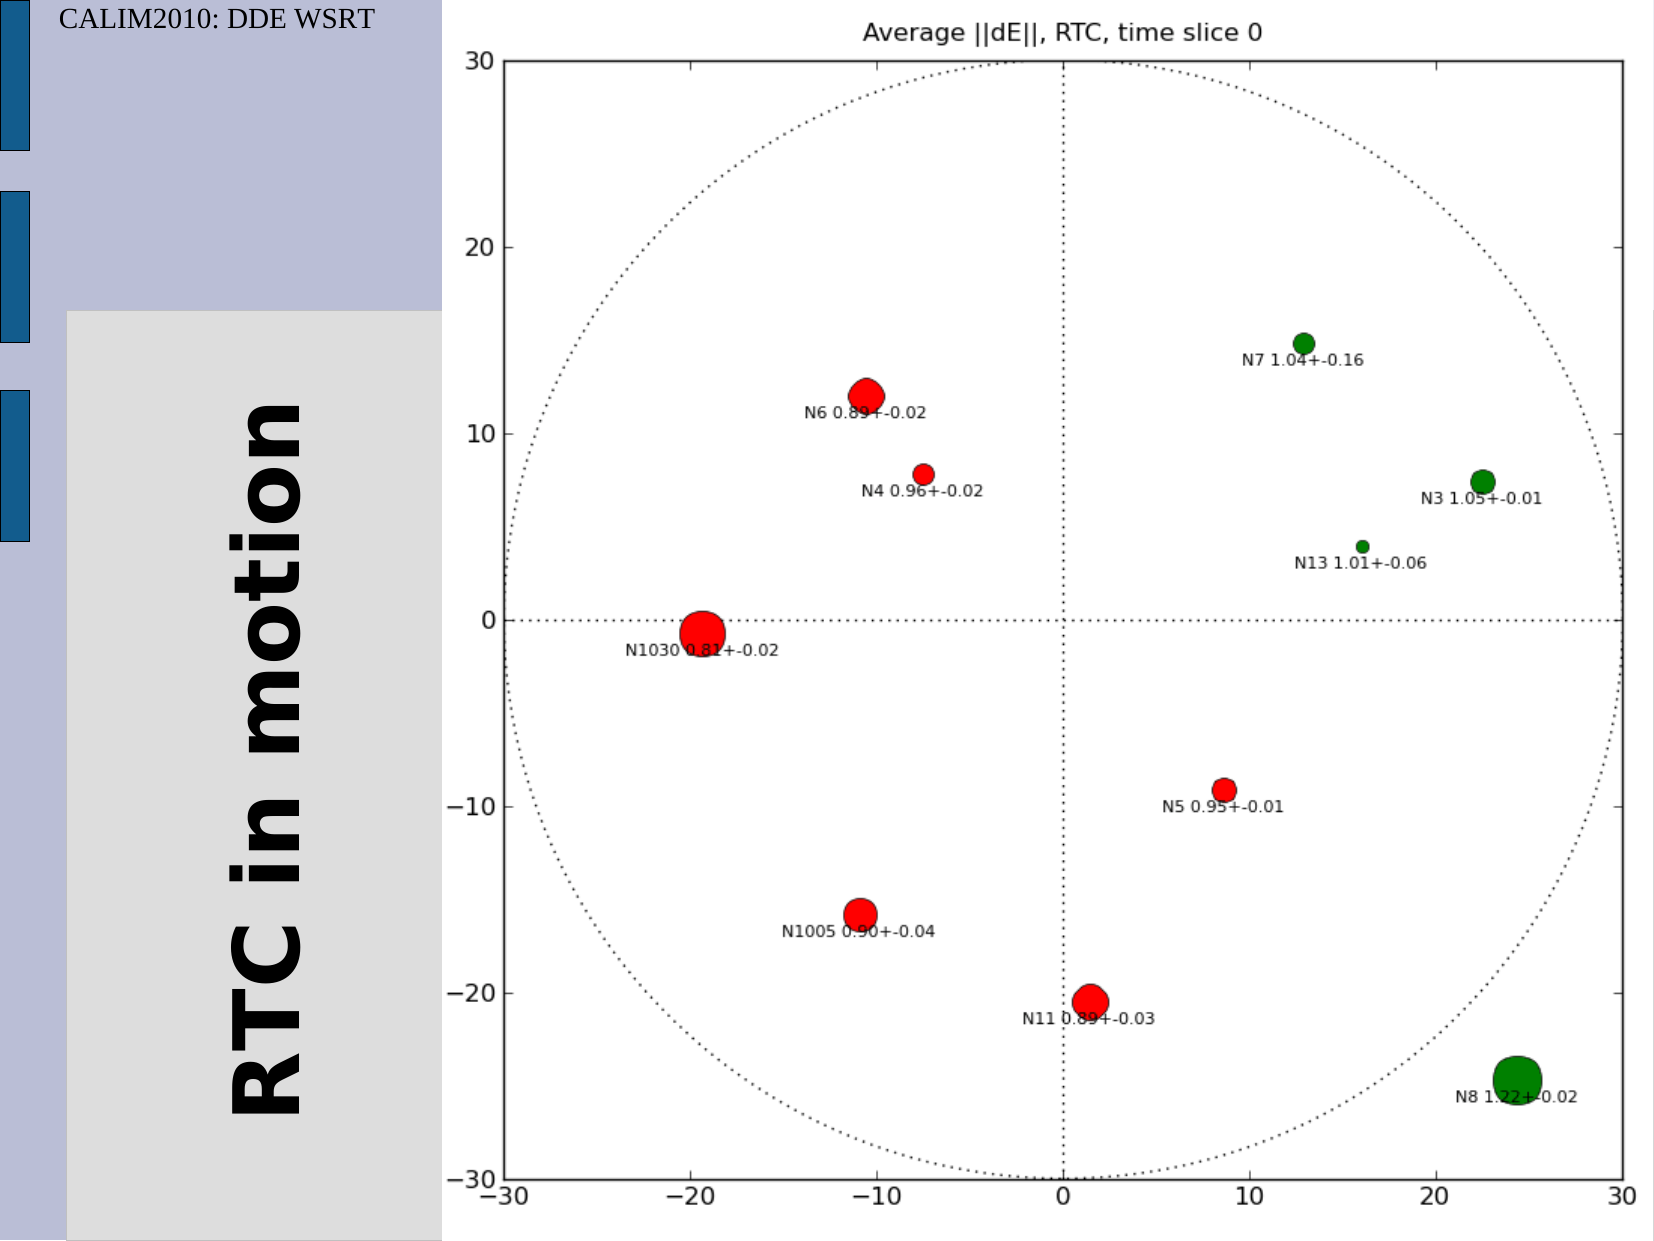

CALIM2010: DDE WSRT
#
RTC in motion